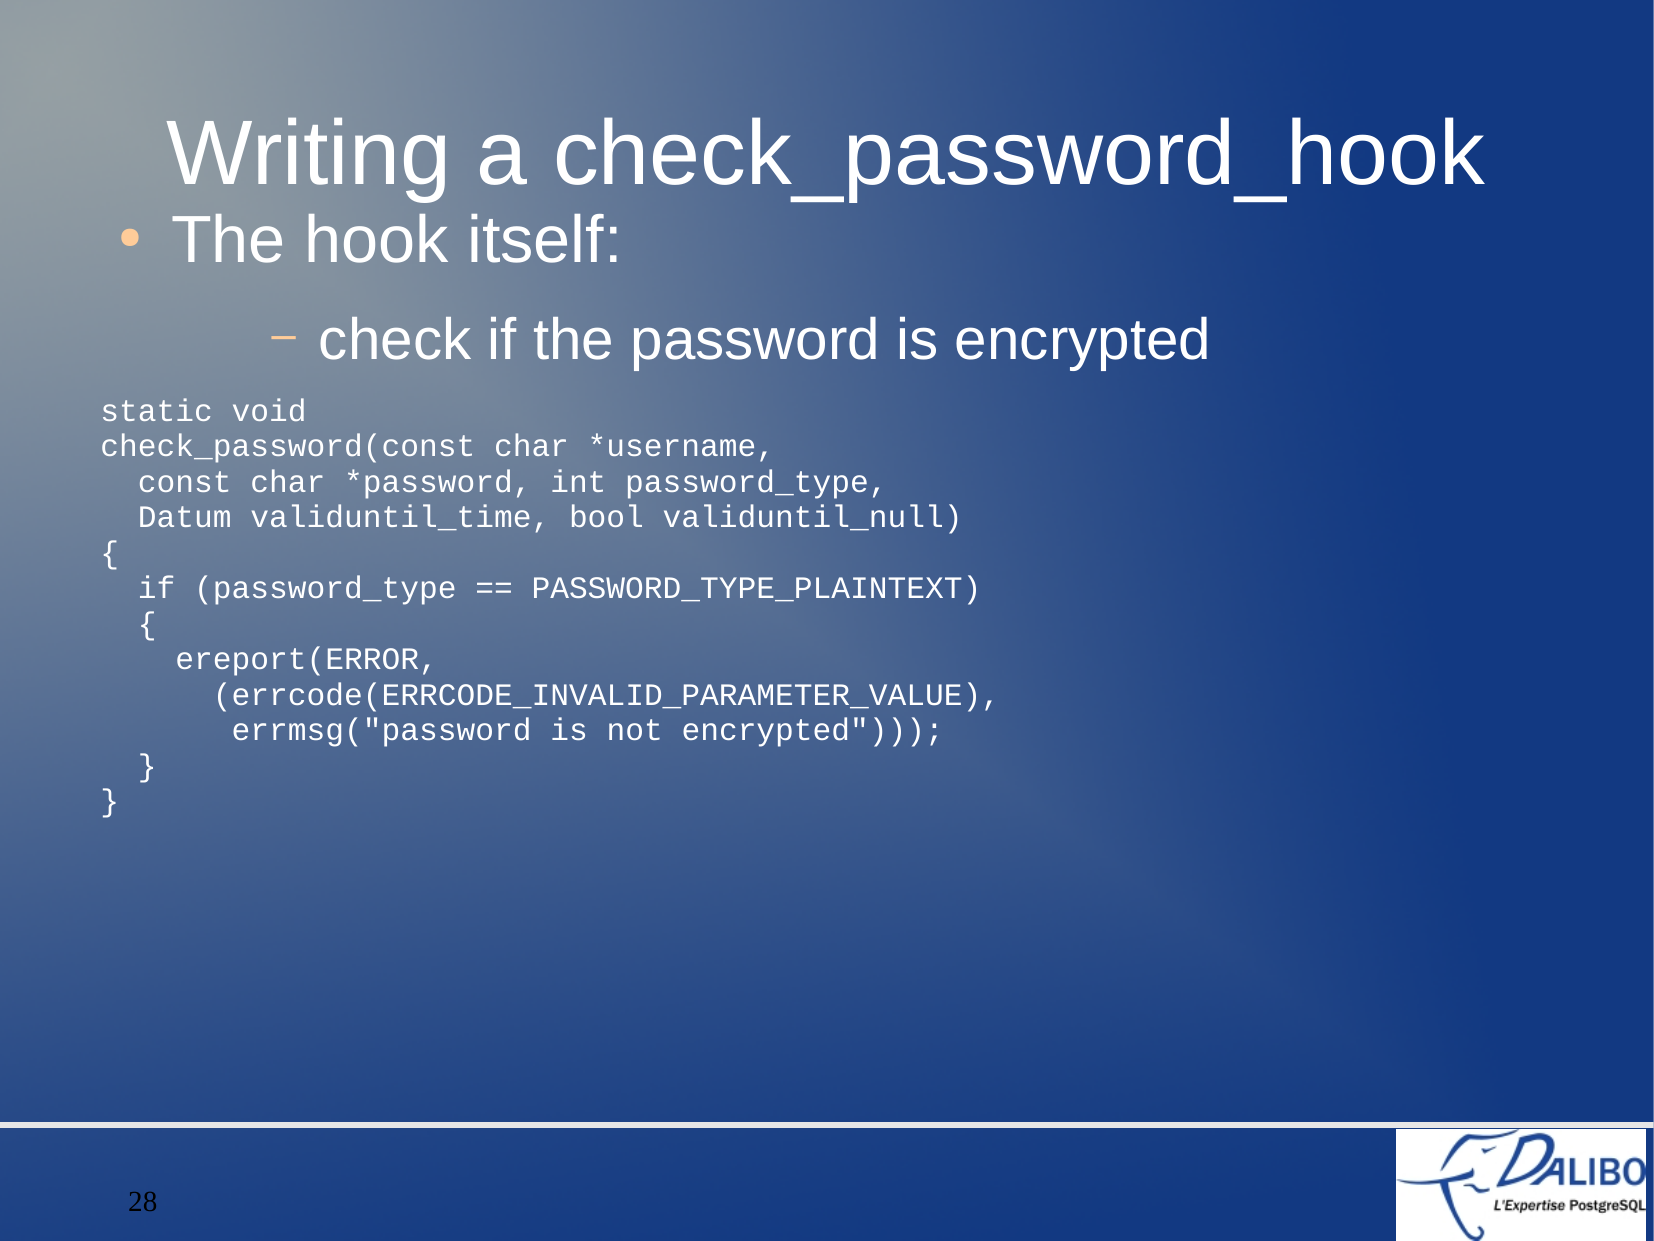

# Writing a check_password_hook
The hook itself:
check if the password is encrypted
static void
check_password(const char *username,
 const char *password, int password_type,
 Datum validuntil_time, bool validuntil_null)
{
 if (password_type == PASSWORD_TYPE_PLAINTEXT)
 {
 ereport(ERROR,
 (errcode(ERRCODE_INVALID_PARAMETER_VALUE),
 errmsg("password is not encrypted")));
 }
}